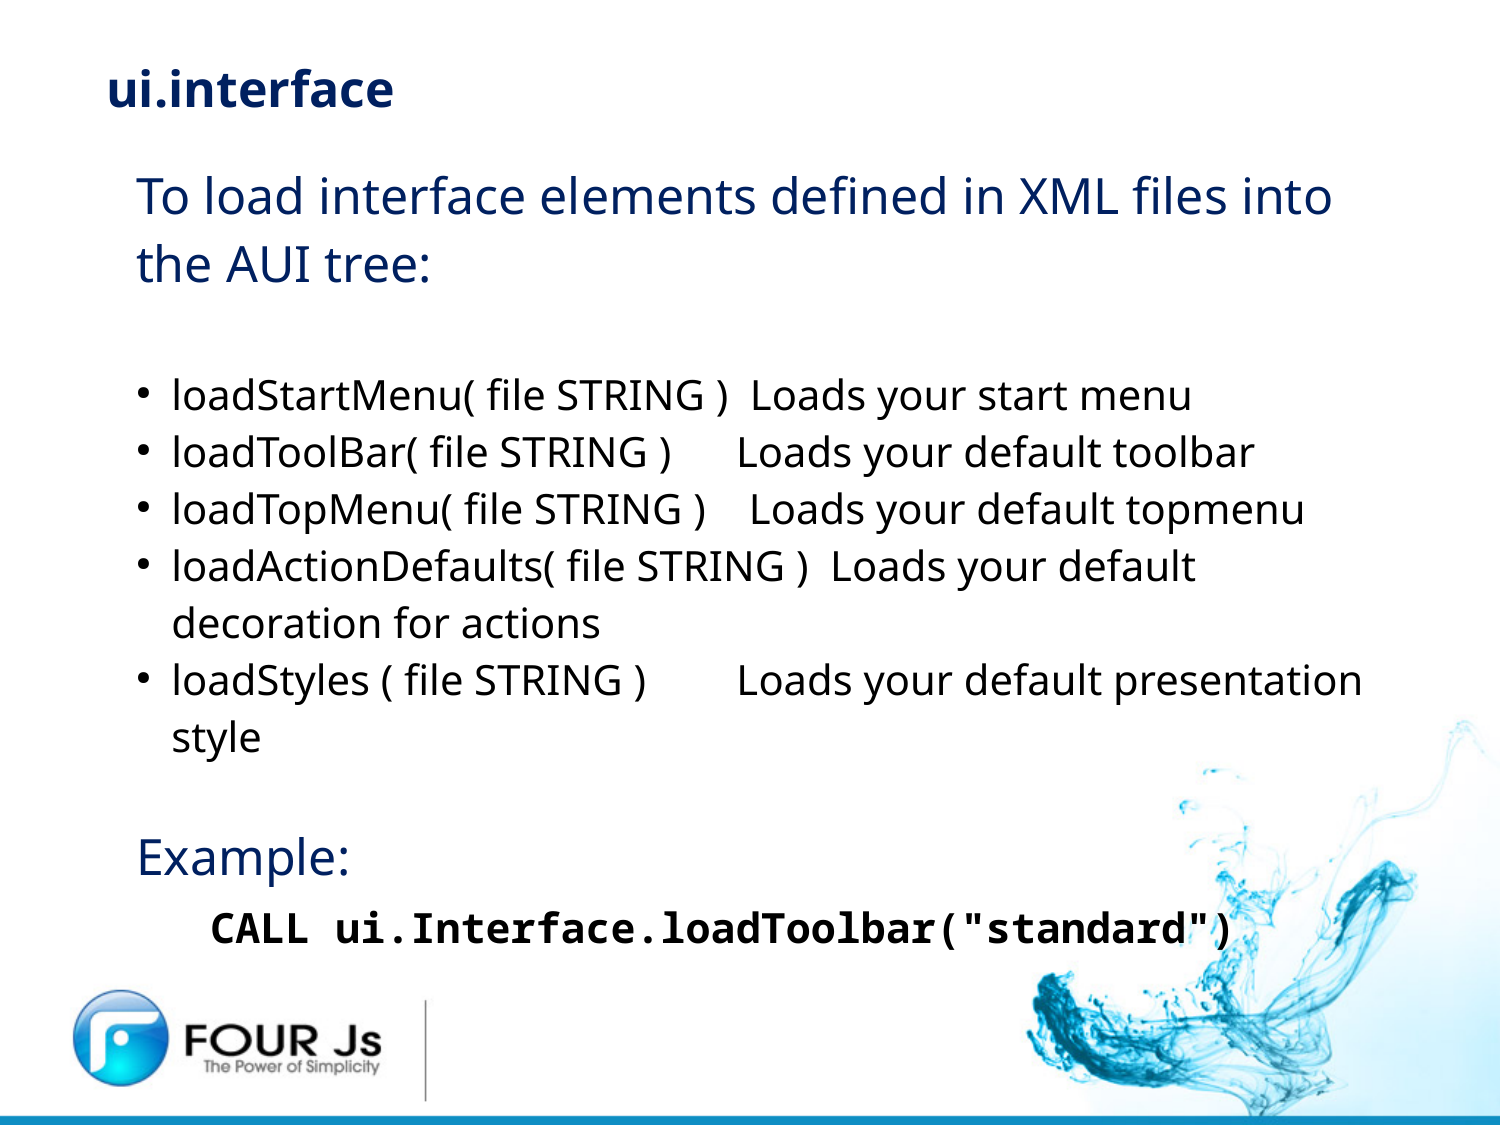

# ui.interface
To load interface elements defined in XML files into the AUI tree:
loadStartMenu( file STRING ) Loads your start menu
loadToolBar( file STRING ) Loads your default toolbar
loadTopMenu( file STRING ) Loads your default topmenu
loadActionDefaults( file STRING ) Loads your default decoration for actions
loadStyles ( file STRING ) 	 Loads your default presentation style
Example:
 CALL ui.Interface.loadToolbar("standard")